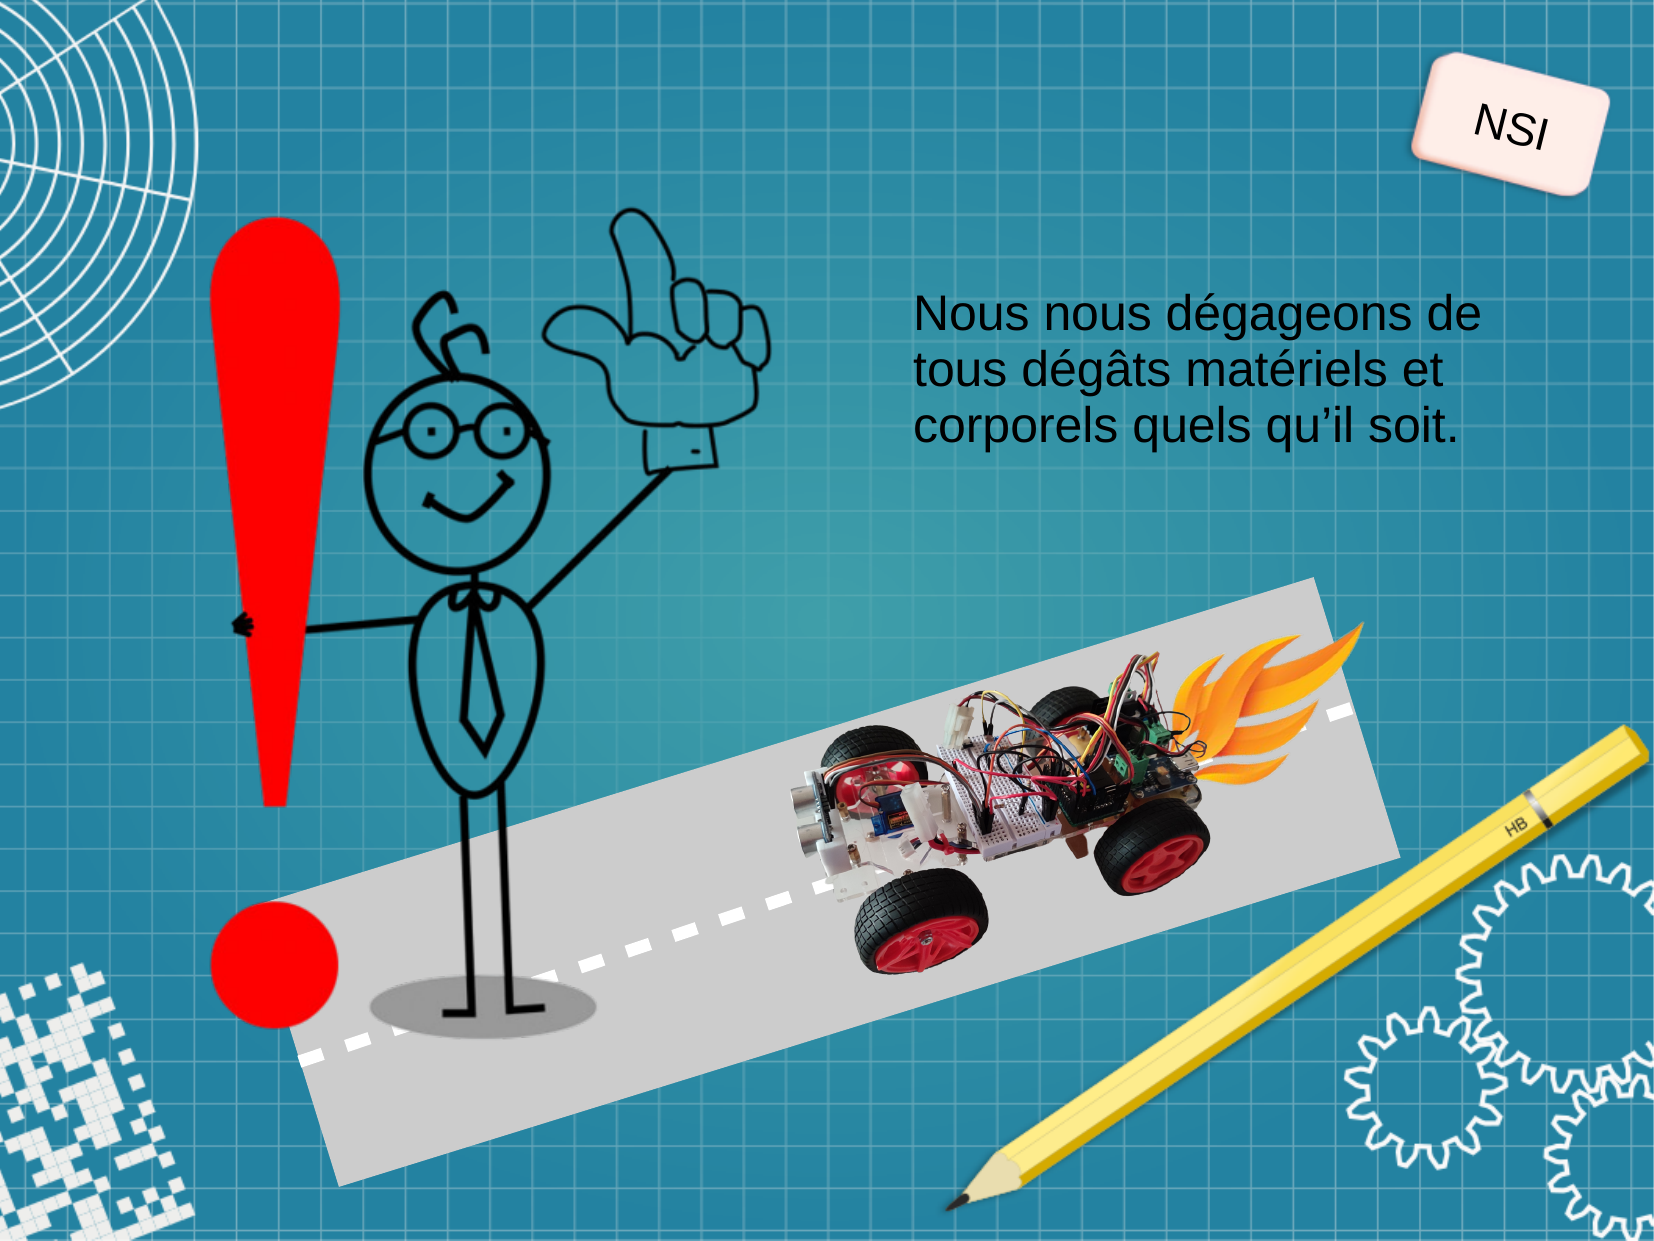

NSI
Nous nous dégageons de tous dégâts matériels et corporels quels qu’il soit.